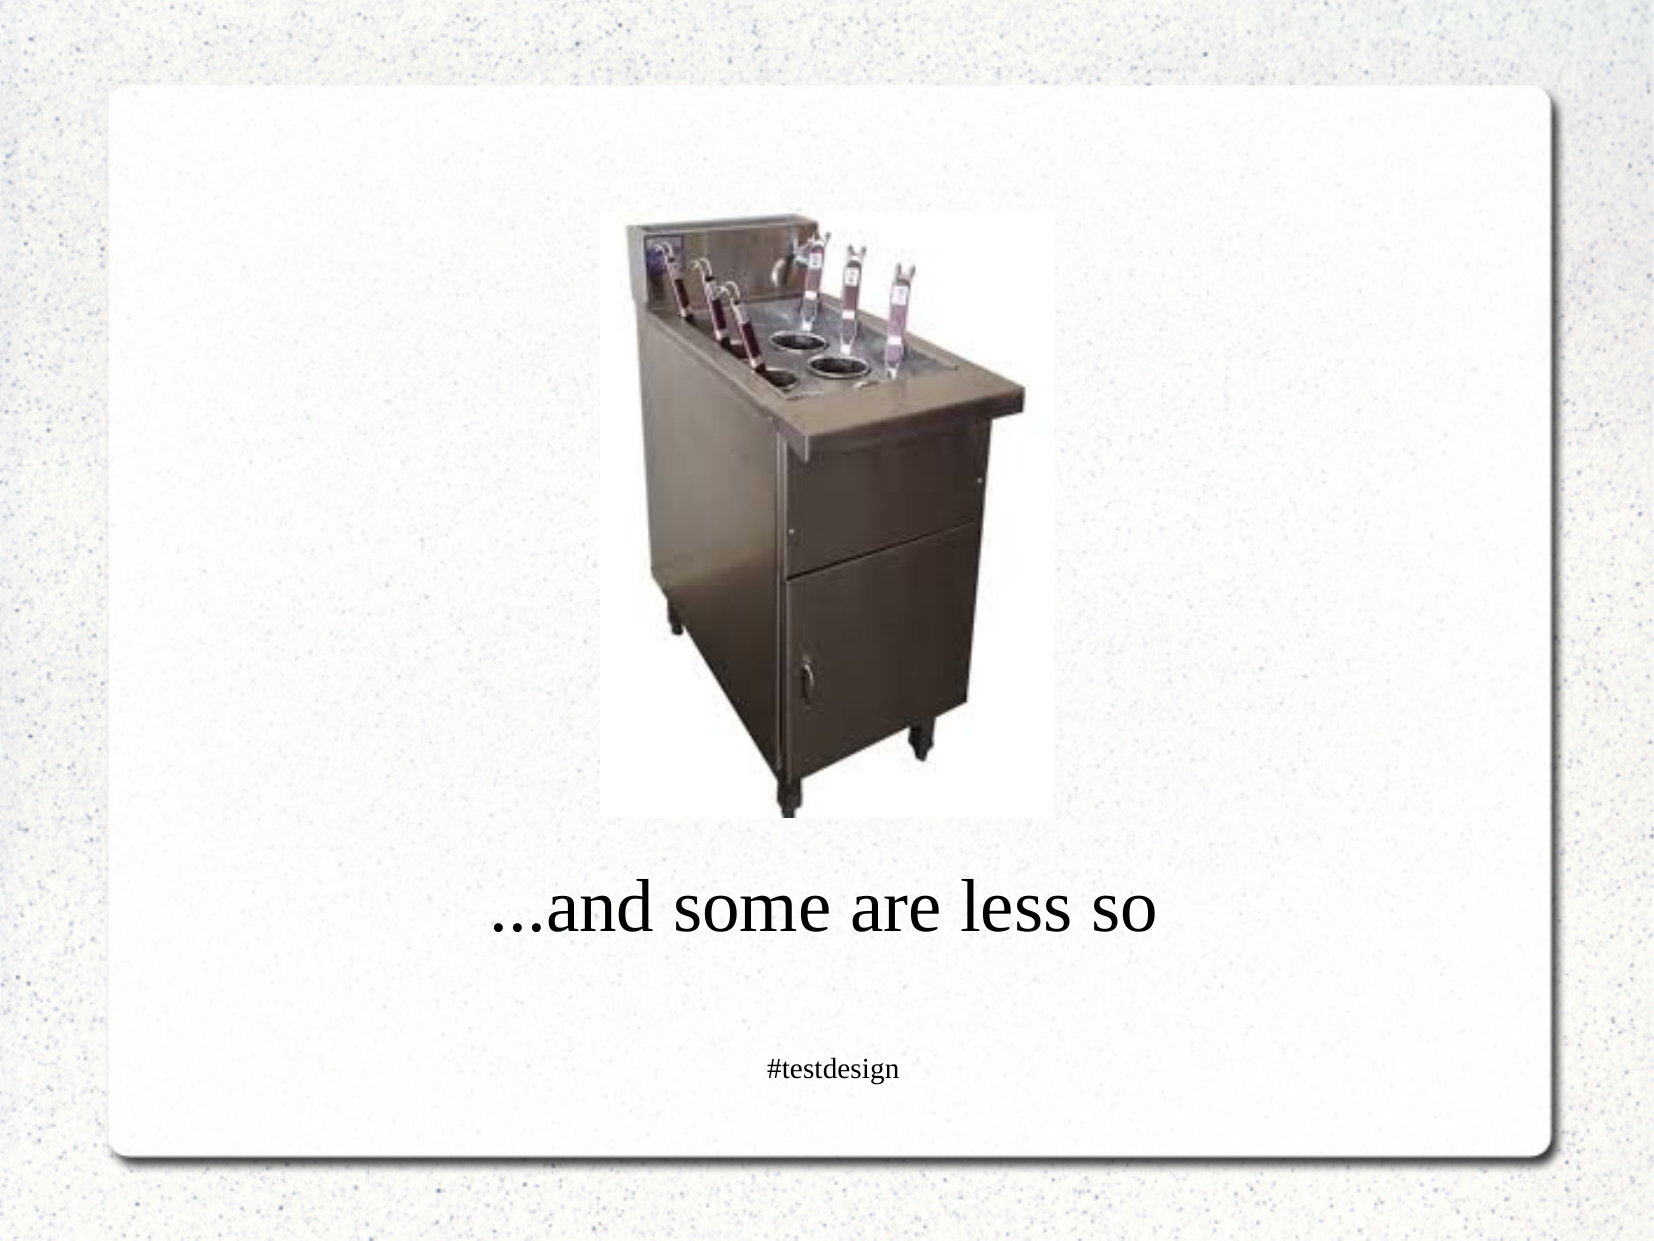

# ...and some are less so
#testdesign